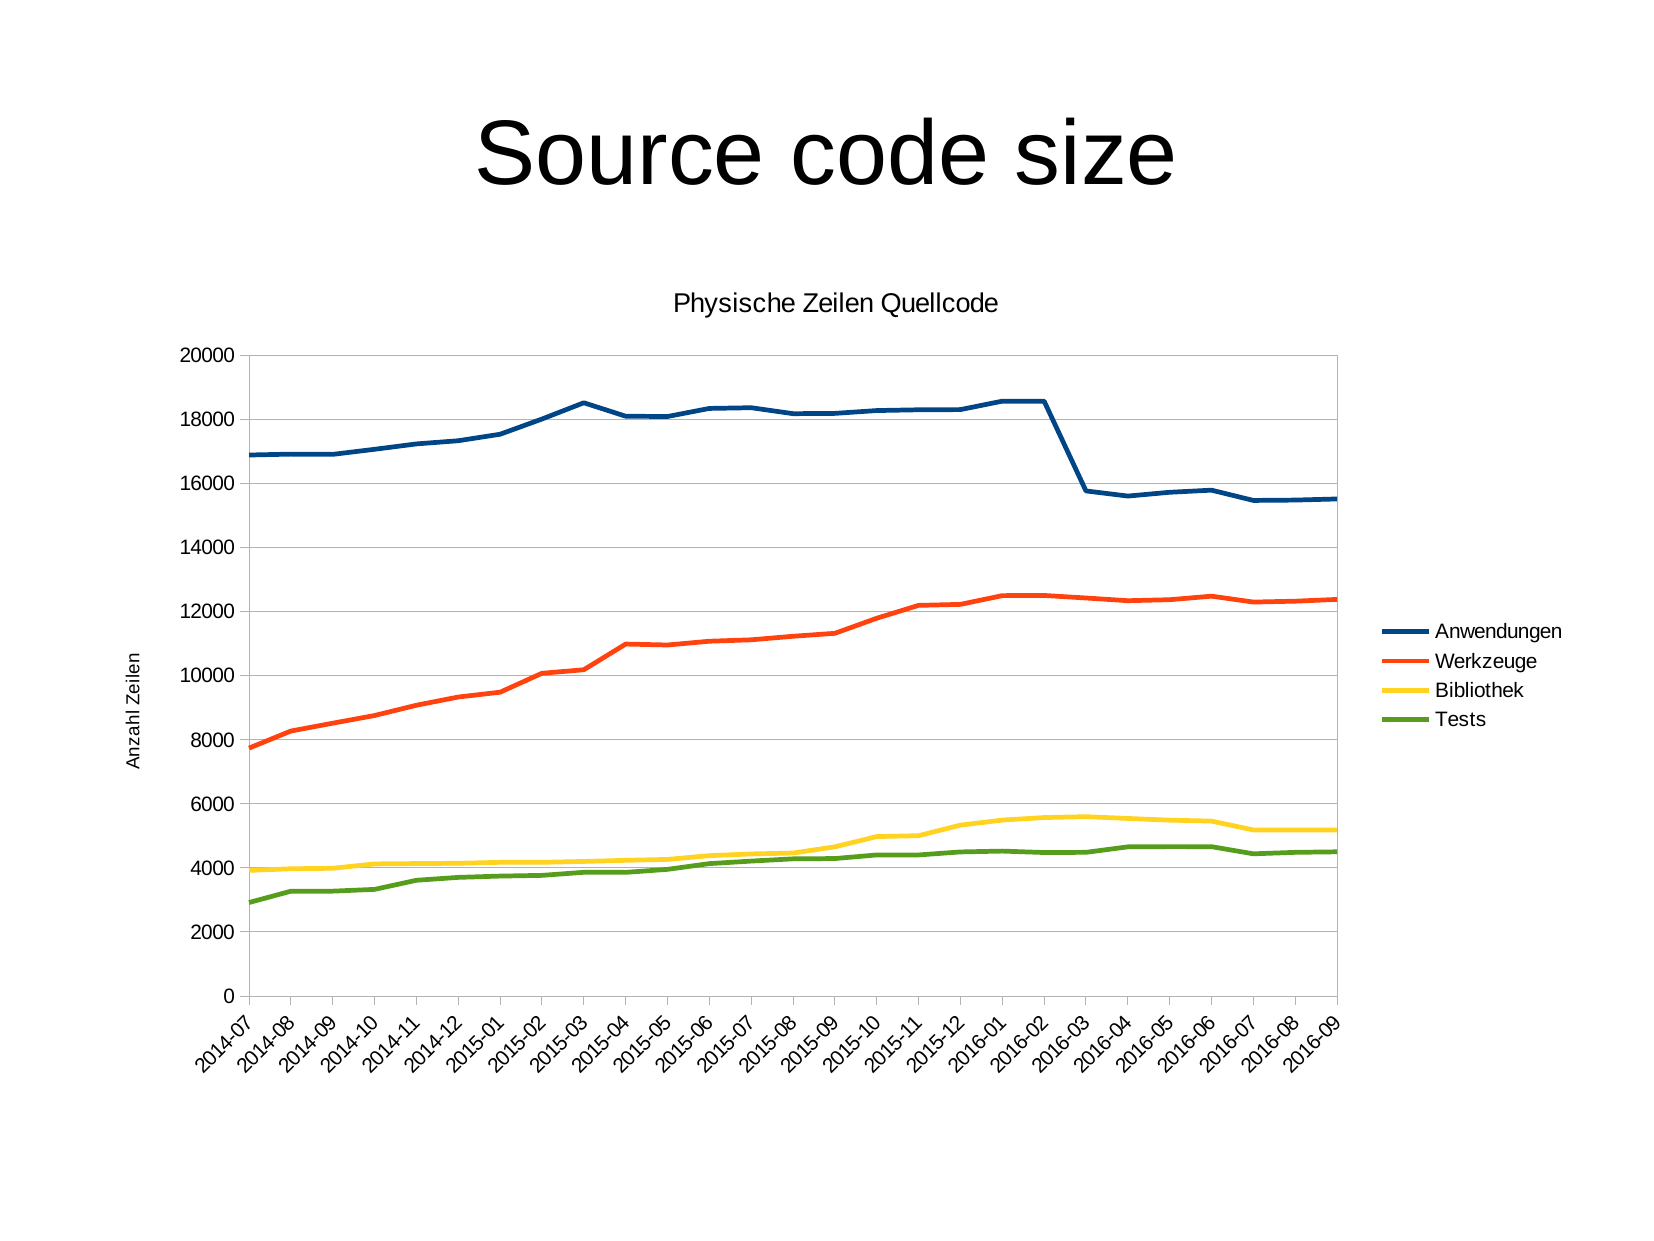

# Source code size
### Chart: Physische Zeilen Quellcode
| Category | Anwendungen | Werkzeuge | Bibliothek | Tests |
|---|---|---|---|---|
| 2014-07 | 16899.0 | 7743.0 | 3922.0 | 2919.0 |
| 2014-08 | 16926.0 | 8275.0 | 3974.0 | 3274.0 |
| 2014-09 | 16919.0 | 8521.0 | 3989.0 | 3275.0 |
| 2014-10 | 17078.0 | 8761.0 | 4125.0 | 3331.0 |
| 2014-11 | 17245.0 | 9082.0 | 4137.0 | 3615.0 |
| 2014-12 | 17345.0 | 9337.0 | 4146.0 | 3705.0 |
| 2015-01 | 17547.0 | 9489.0 | 4175.0 | 3745.0 |
| 2015-02 | 18022.0 | 10082.0 | 4175.0 | 3768.0 |
| 2015-03 | 18530.0 | 10192.0 | 4203.0 | 3863.0 |
| 2015-04 | 18111.0 | 10994.0 | 4237.0 | 3862.0 |
| 2015-05 | 18102.0 | 10964.0 | 4266.0 | 3956.0 |
| 2015-06 | 18353.0 | 11082.0 | 4383.0 | 4135.0 |
| 2015-07 | 18376.0 | 11127.0 | 4437.0 | 4214.0 |
| 2015-08 | 18189.0 | 11237.0 | 4464.0 | 4283.0 |
| 2015-09 | 18198.0 | 11330.0 | 4661.0 | 4294.0 |
| 2015-10 | 18288.0 | 11801.0 | 4979.0 | 4405.0 |
| 2015-11 | 18311.0 | 12203.0 | 5007.0 | 4405.0 |
| 2015-12 | 18316.0 | 12234.0 | 5337.0 | 4499.0 |
| 2016-01 | 18581.0 | 12506.0 | 5494.0 | 4525.0 |
| 2016-02 | 18578.0 | 12512.0 | 5573.0 | 4482.0 |
| 2016-03 | 15777.0 | 12433.0 | 5601.0 | 4487.0 |
| 2016-04 | 15617.0 | 12348.0 | 5546.0 | 4659.0 |
| 2016-05 | 15734.0 | 12379.0 | 5492.0 | 4666.0 |
| 2016-06 | 15801.0 | 12490.0 | 5462.0 | 4663.0 |
| 2016-07 | 15480.0 | 12306.0 | 5186.0 | 4440.0 |
| 2016-08 | 15491.0 | 12334.0 | 5182.0 | 4486.0 |
| 2016-09 | 15526.0 | 12389.0 | 5182.0 | 4504.0 |